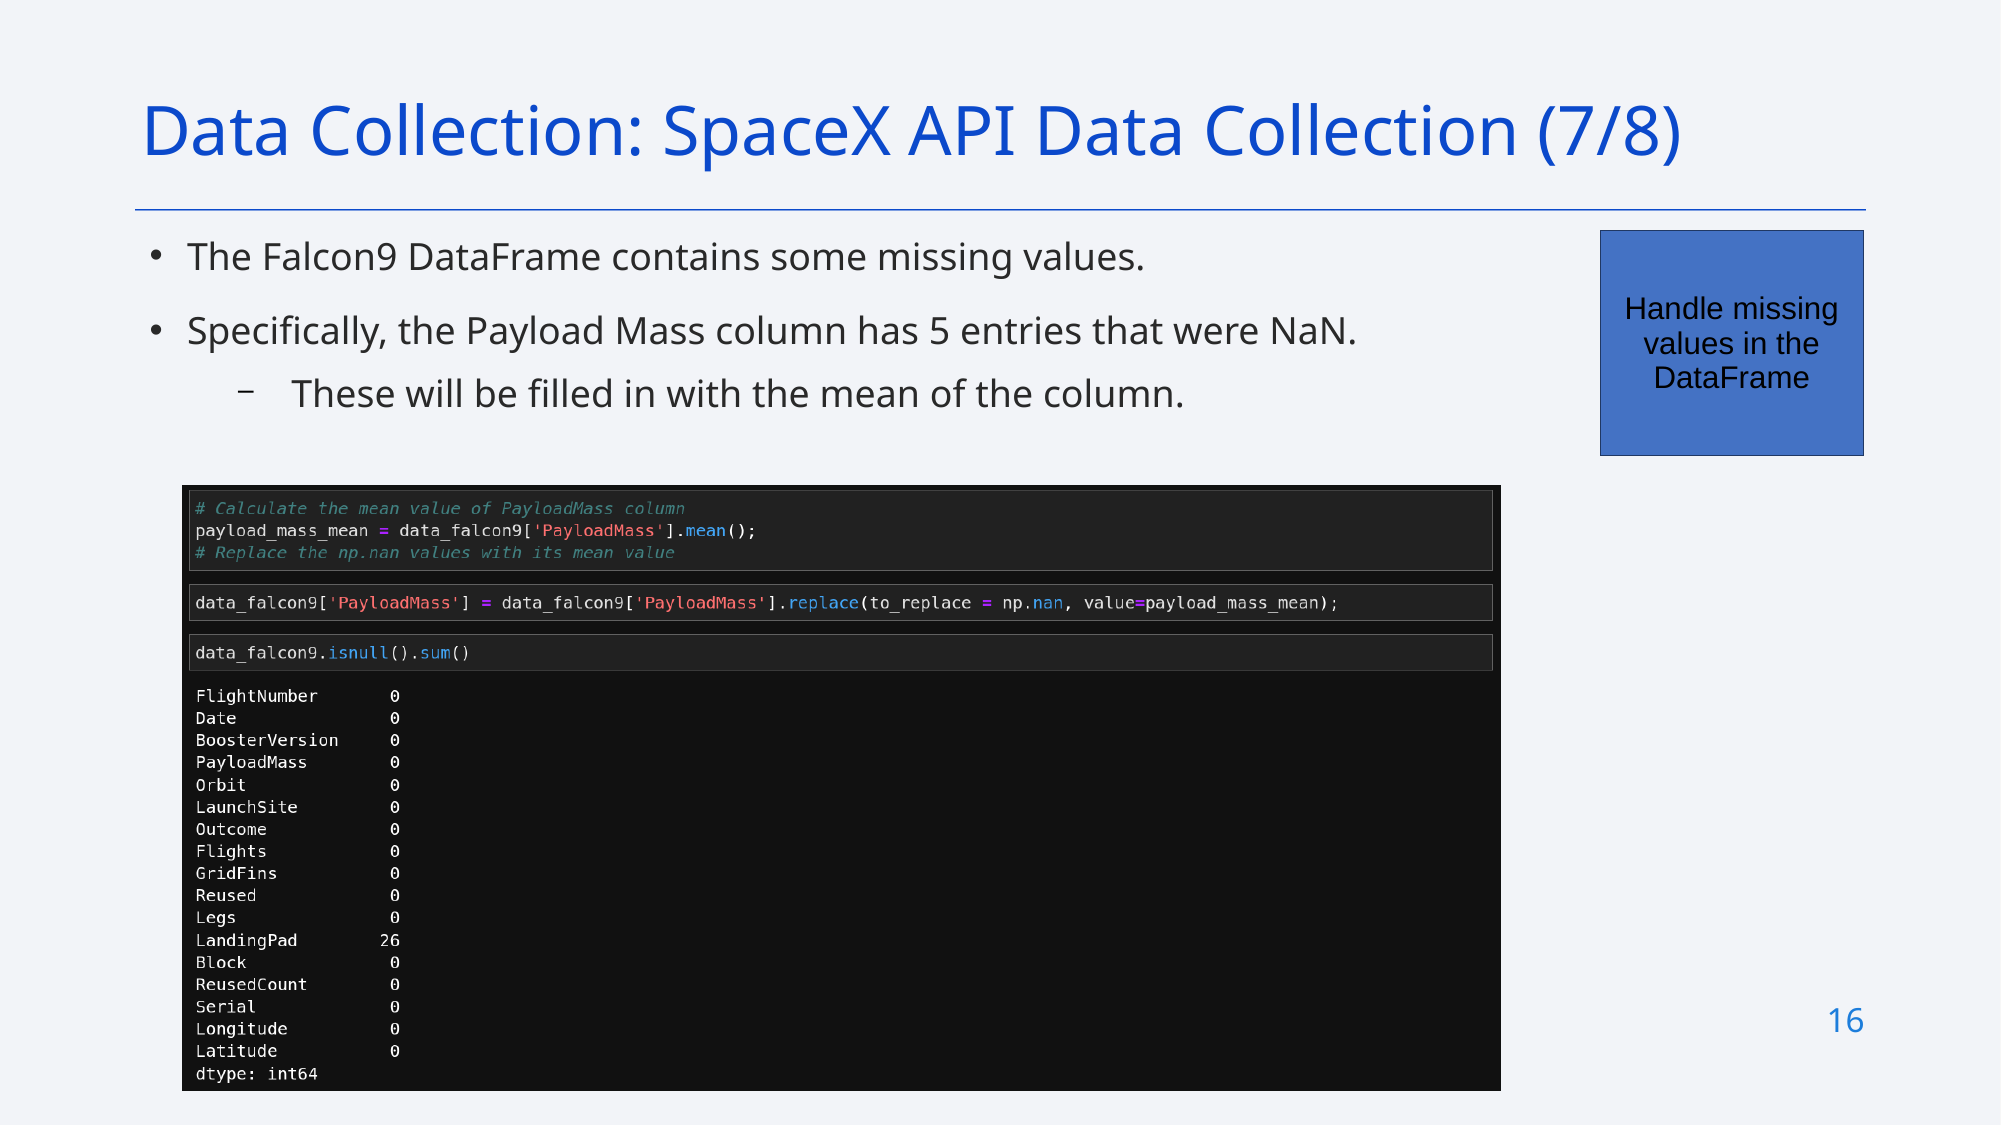

Data Collection: SpaceX API Data Collection (7/8)
# The Falcon9 DataFrame contains some missing values.
Specifically, the Payload Mass column has 5 entries that were NaN.
These will be filled in with the mean of the column.
Handle missing values in the DataFrame
16